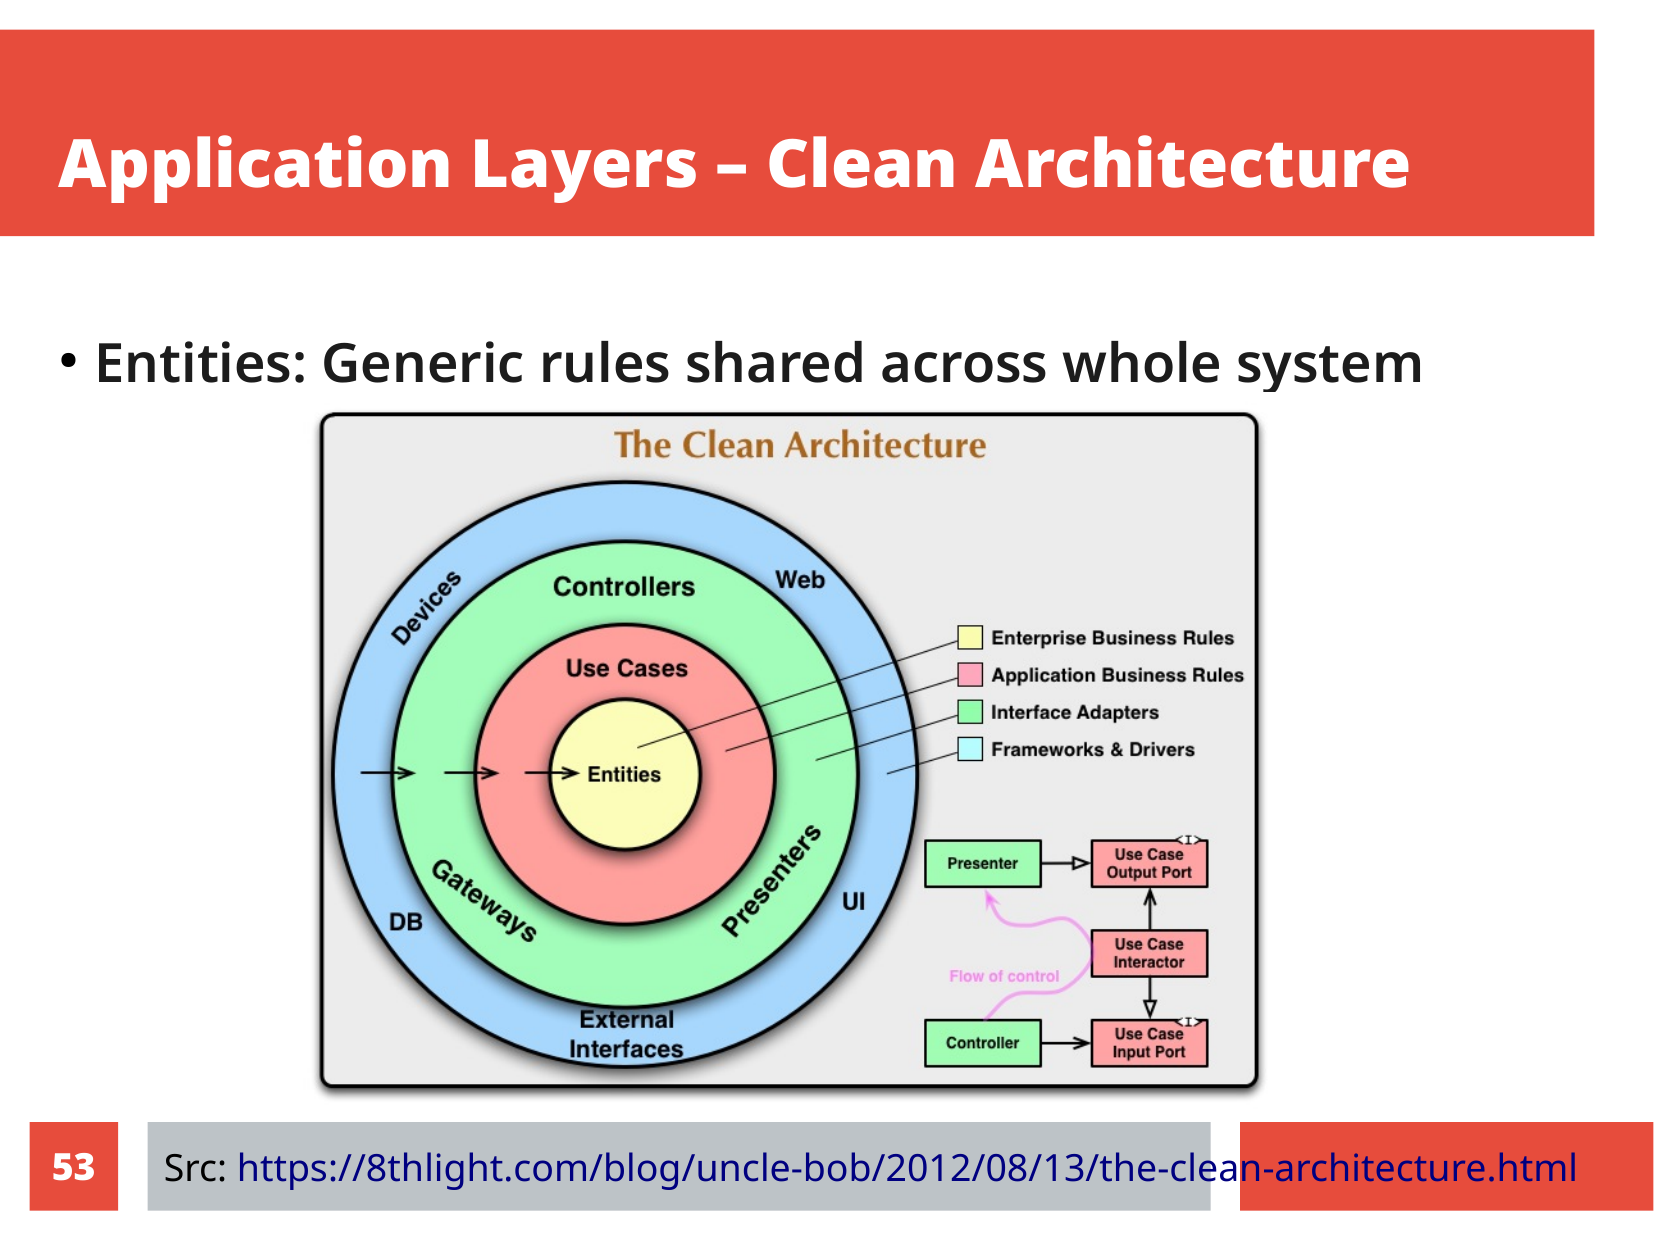

# Application Layers – Clean Architecture
Entities: Generic rules shared across whole system
53
Src: https://8thlight.com/blog/uncle-bob/2012/08/13/the-clean-architecture.html